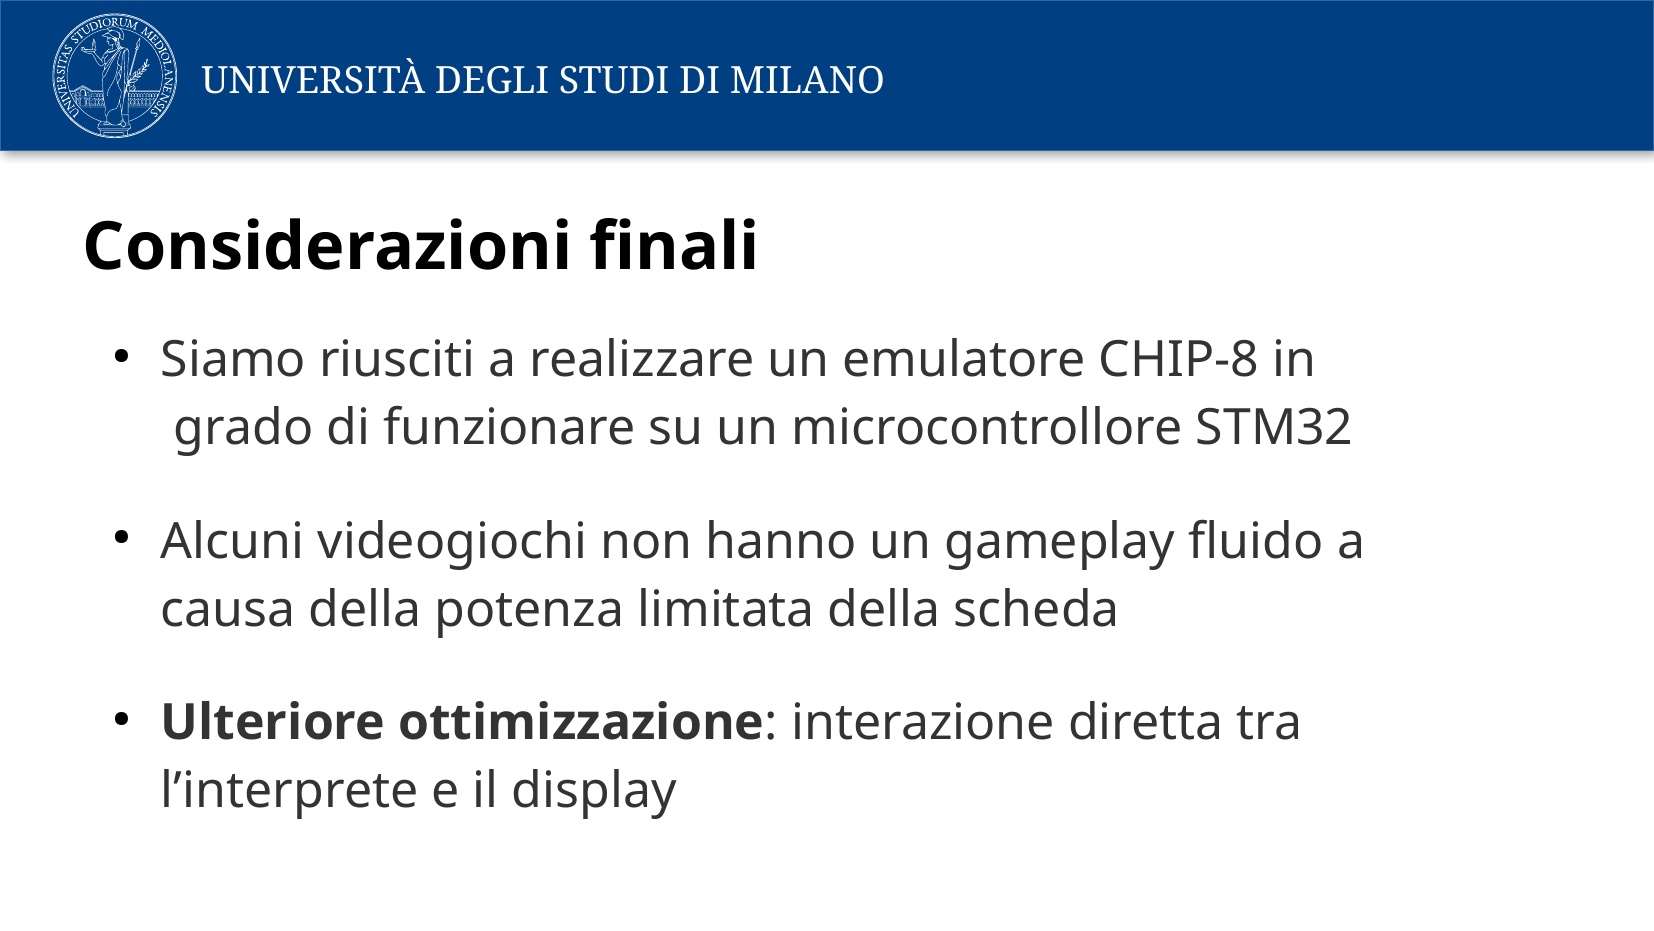

UNIVERSITÀ DEGLI STUDI DI MILANO
# Considerazioni finali
 Siamo riusciti a realizzare un emulatore CHIP-8 in grado di funzionare su un microcontrollore STM32
 Alcuni videogiochi non hanno un gameplay fluido a causa della potenza limitata della scheda
 Ulteriore ottimizzazione: interazione diretta tra l’interprete e il display